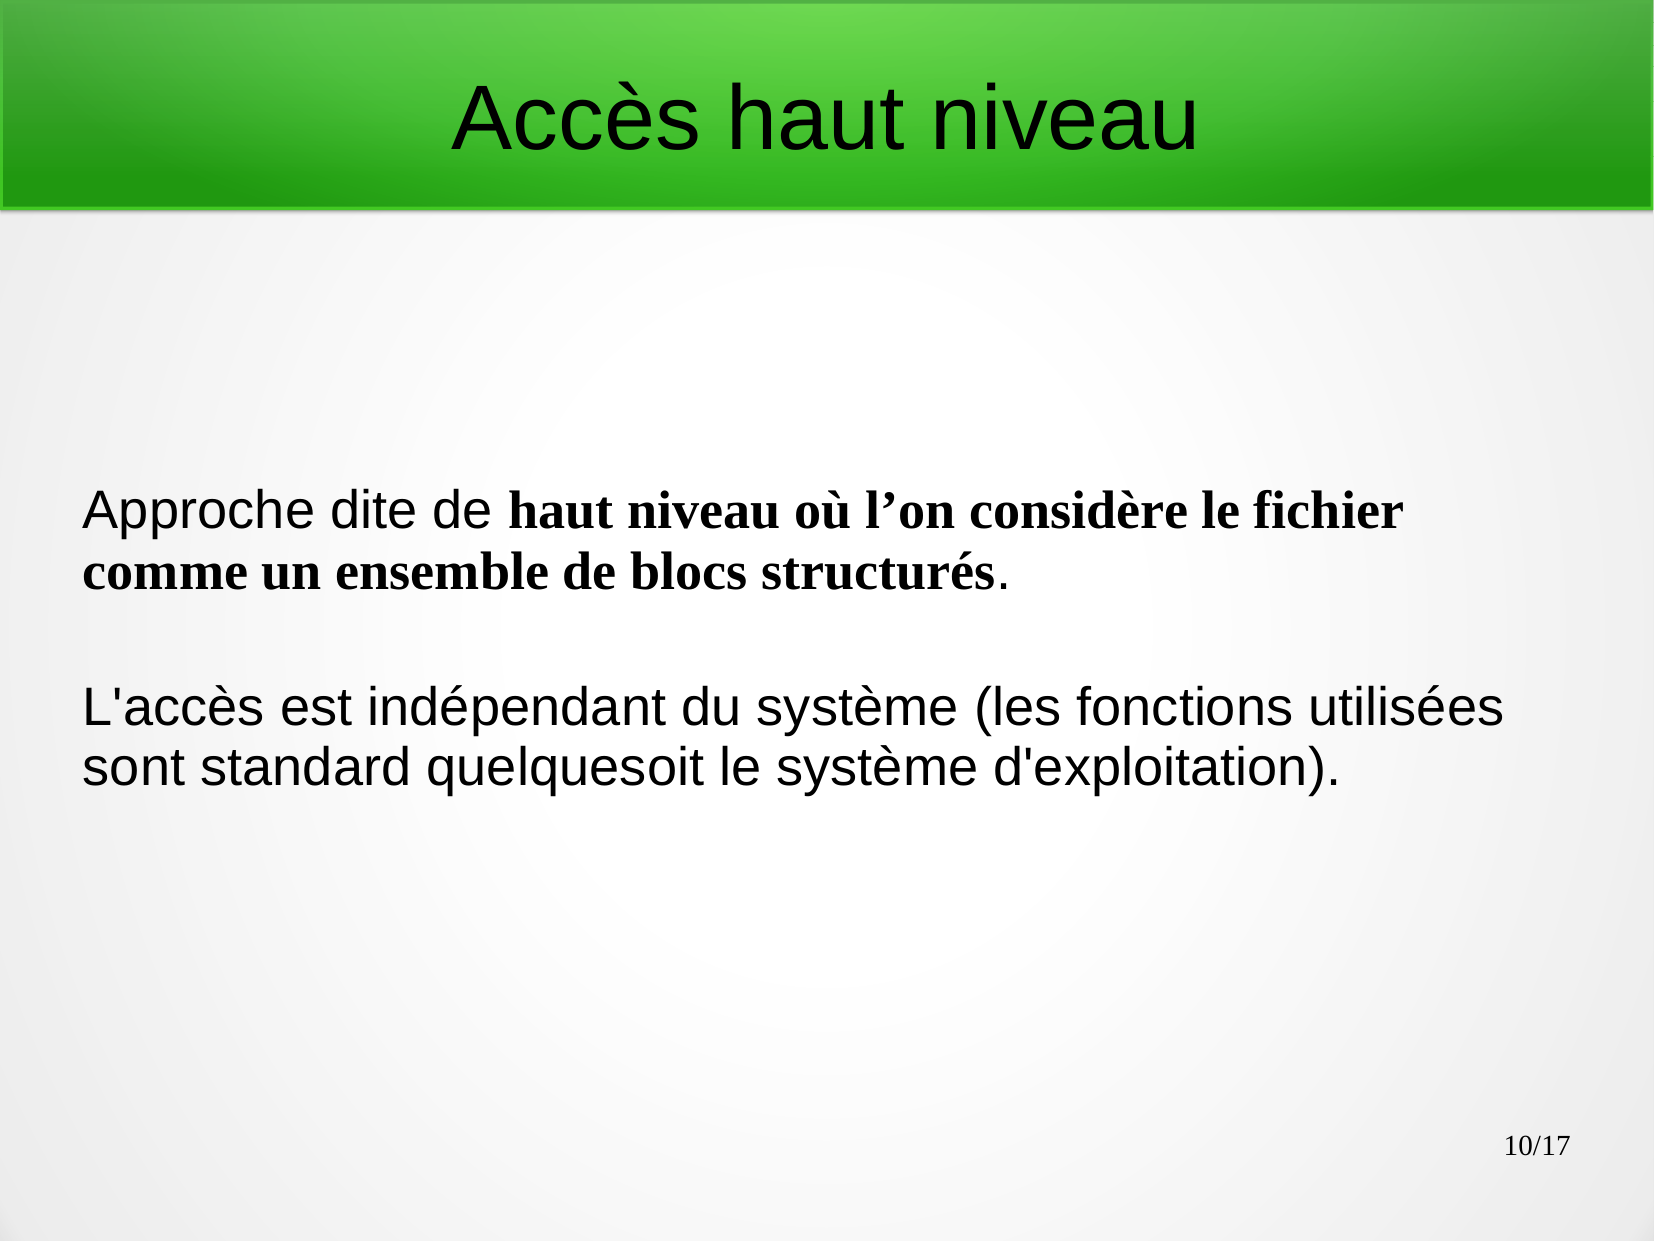

# Accès haut niveau
Approche dite de haut niveau où l’on considère le fichier comme un ensemble de blocs structurés.
L'accès est indépendant du système (les fonctions utilisées sont standard quelquesoit le système d'exploitation).
10